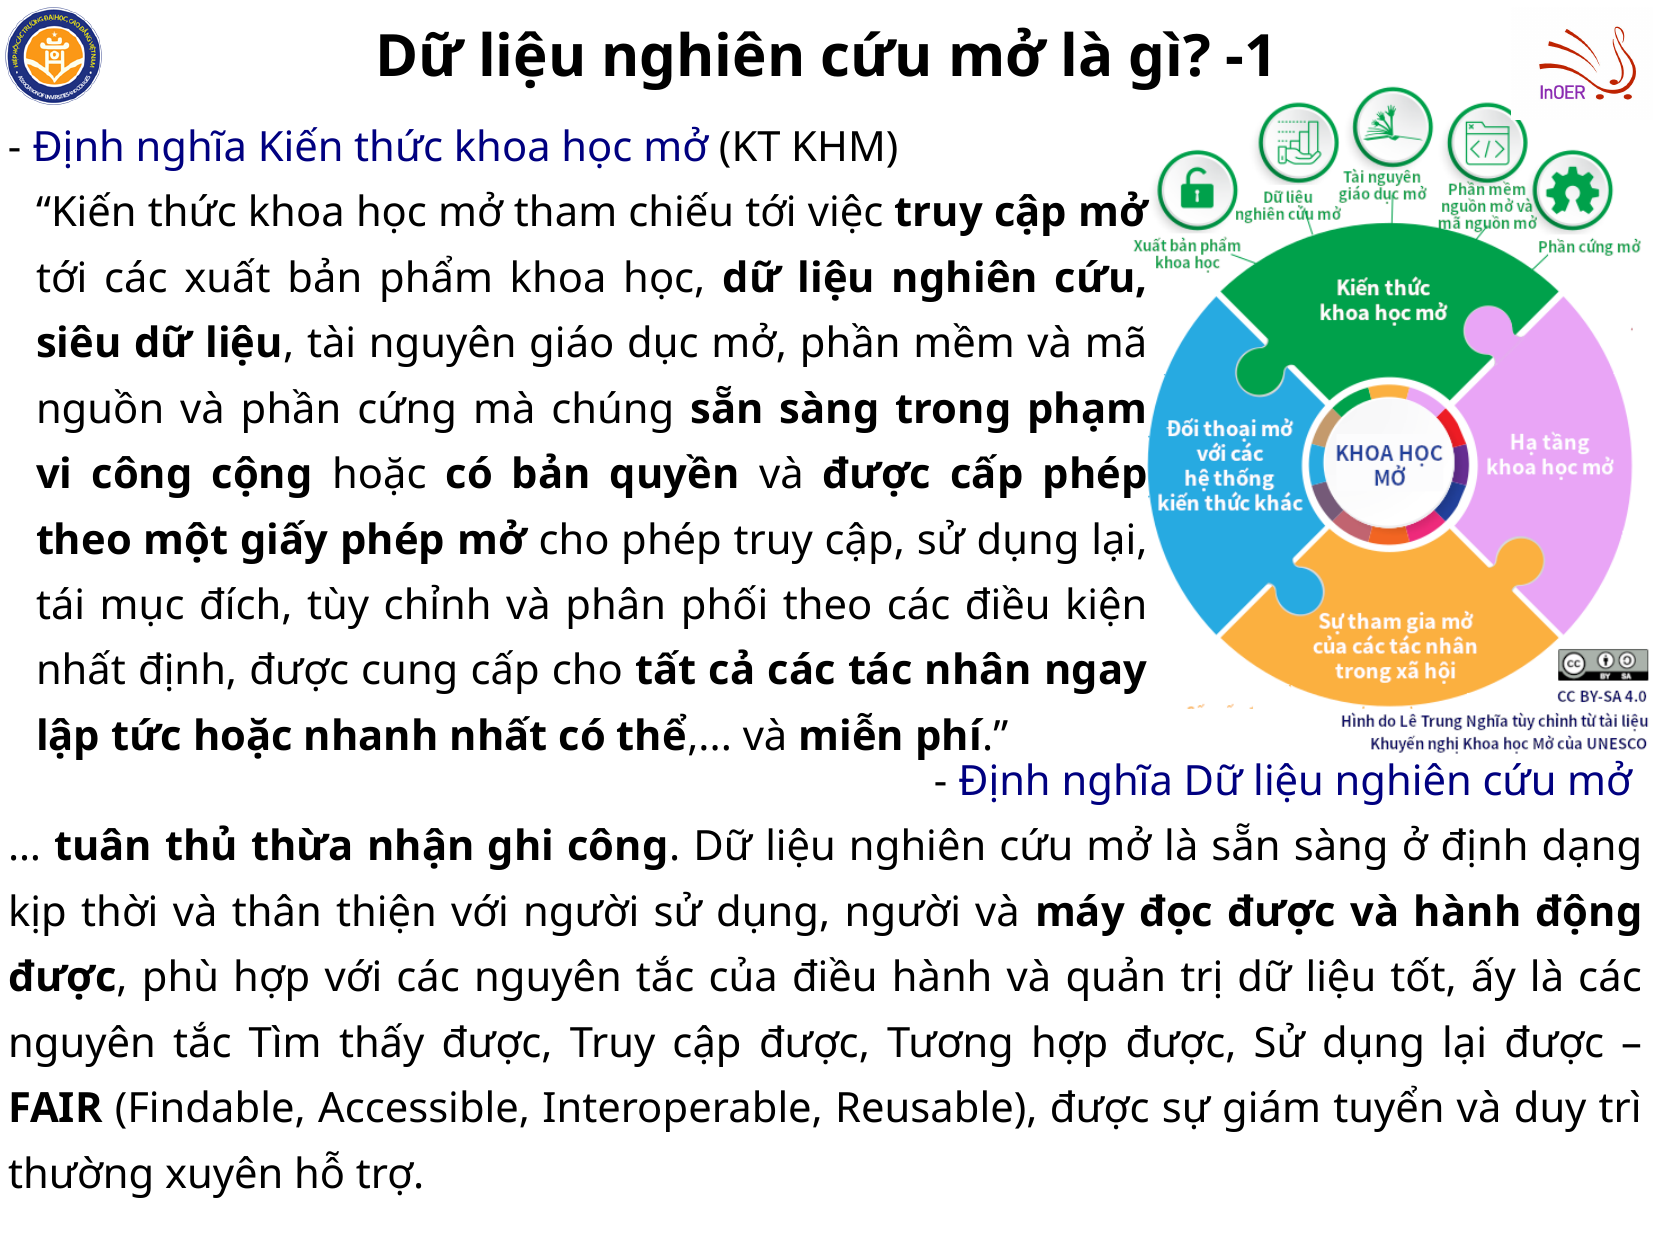

# Dữ liệu nghiên cứu mở là gì? -1
- Định nghĩa Kiến thức khoa học mở (KT KHM)
“Kiến thức khoa học mở tham chiếu tới việc truy cập mở tới các xuất bản phẩm khoa học, dữ liệu nghiên cứu, siêu dữ liệu, tài nguyên giáo dục mở, phần mềm và mã nguồn và phần cứng mà chúng sẵn sàng trong phạm vi công cộng hoặc có bản quyền và được cấp phép theo một giấy phép mở cho phép truy cập, sử dụng lại, tái mục đích, tùy chỉnh và phân phối theo các điều kiện nhất định, được cung cấp cho tất cả các tác nhân ngay lập tức hoặc nhanh nhất có thể,... và miễn phí.”
- Định nghĩa Dữ liệu nghiên cứu mở
… tuân thủ thừa nhận ghi công. Dữ liệu nghiên cứu mở là sẵn sàng ở định dạng kịp thời và thân thiện với người sử dụng, người và máy đọc được và hành động được, phù hợp với các nguyên tắc của điều hành và quản trị dữ liệu tốt, ấy là các nguyên tắc Tìm thấy được, Truy cập được, Tương hợp được, Sử dụng lại được – FAIR (Findable, Accessible, Interoperable, Reusable), được sự giám tuyển và duy trì thường xuyên hỗ trợ.